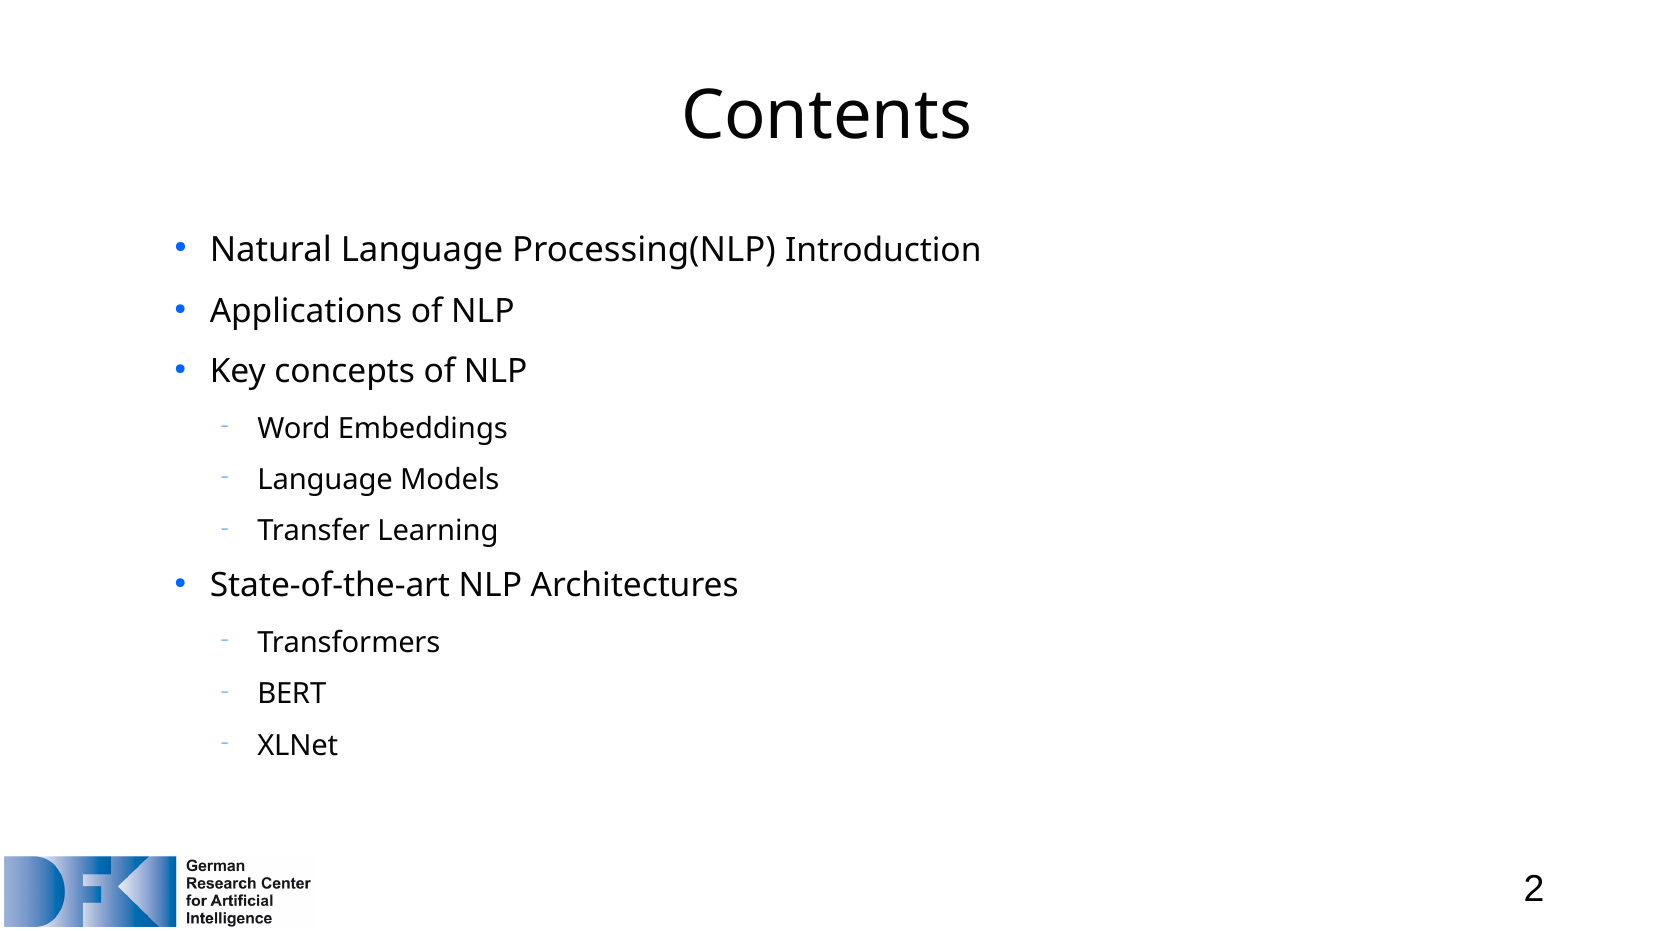

# Contents
Natural Language Processing(NLP) Introduction
Applications of NLP
Key concepts of NLP
Word Embeddings
Language Models
Transfer Learning
State-of-the-art NLP Architectures
Transformers
BERT
XLNet